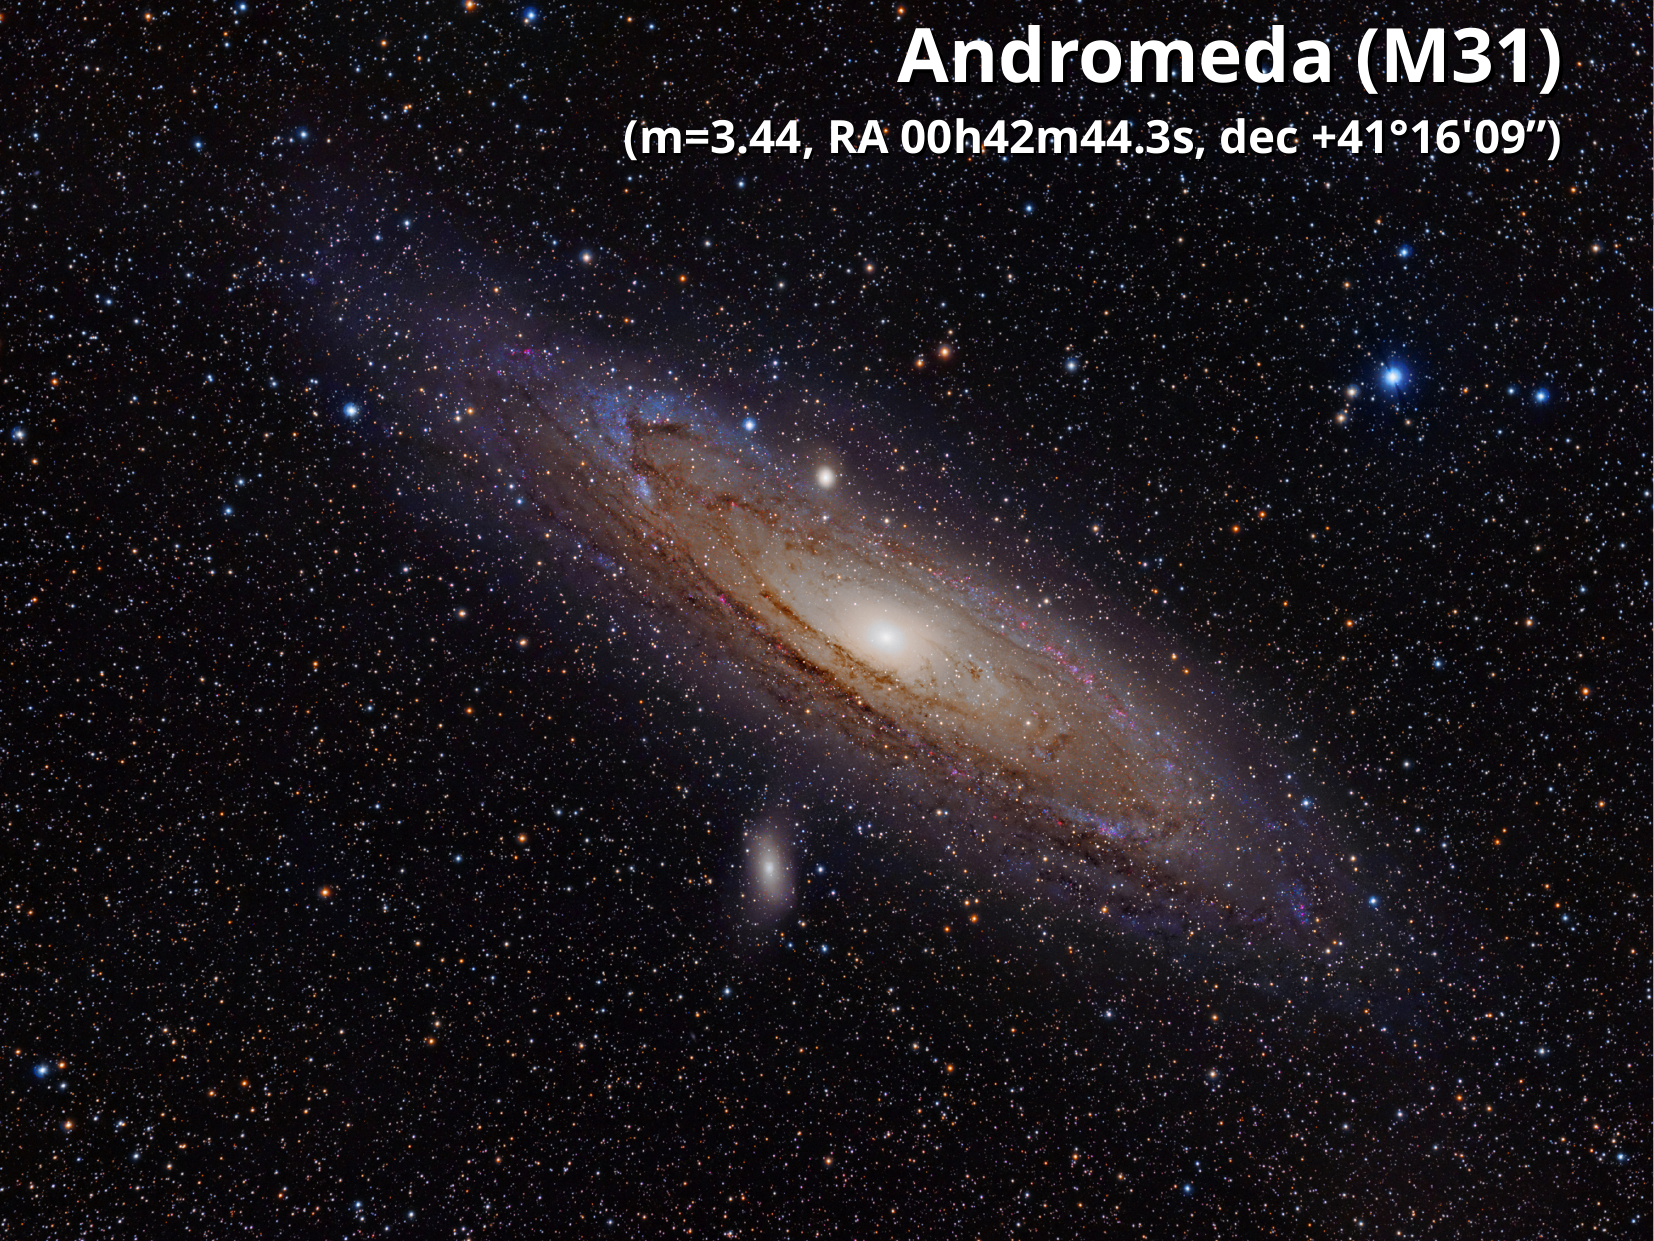

# Andromeda (M31) (m=3.44, RA 00h42m44.3s, dec +41°16'09”)
Nov 03, 2016
H. Asorey - IPAC 2016 - 10/16
18